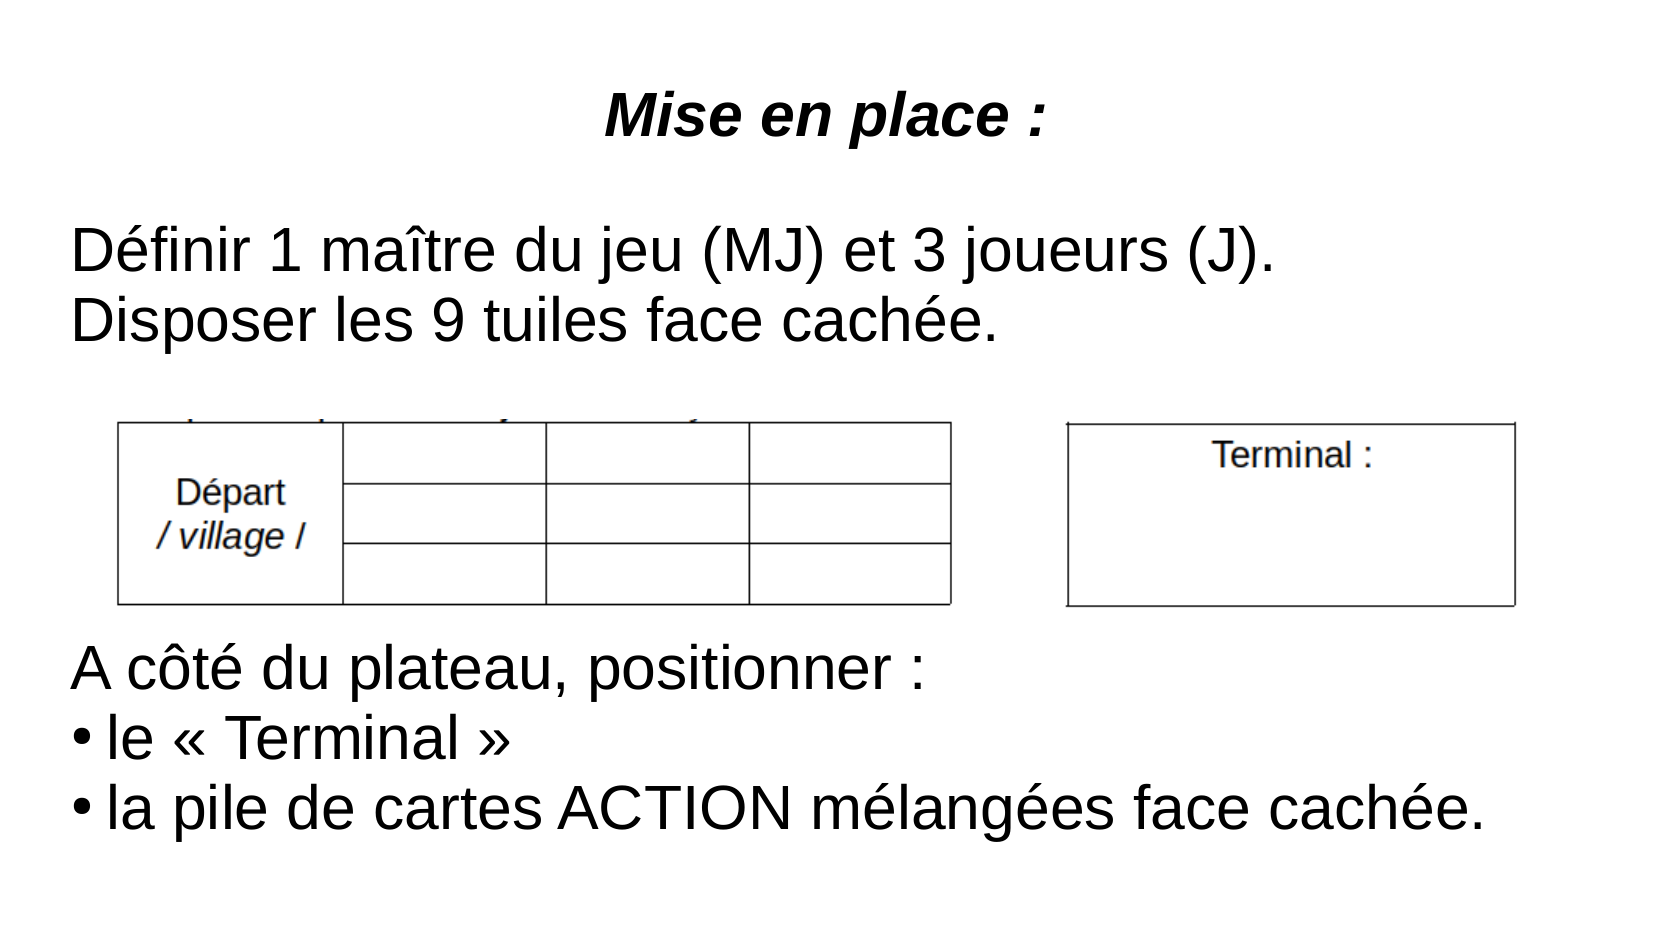

# Mise en place :
Définir 1 maître du jeu (MJ) et 3 joueurs (J).
Disposer les 9 tuiles face cachée.
A côté du plateau, positionner :
le « Terminal »
la pile de cartes ACTION mélangées face cachée.